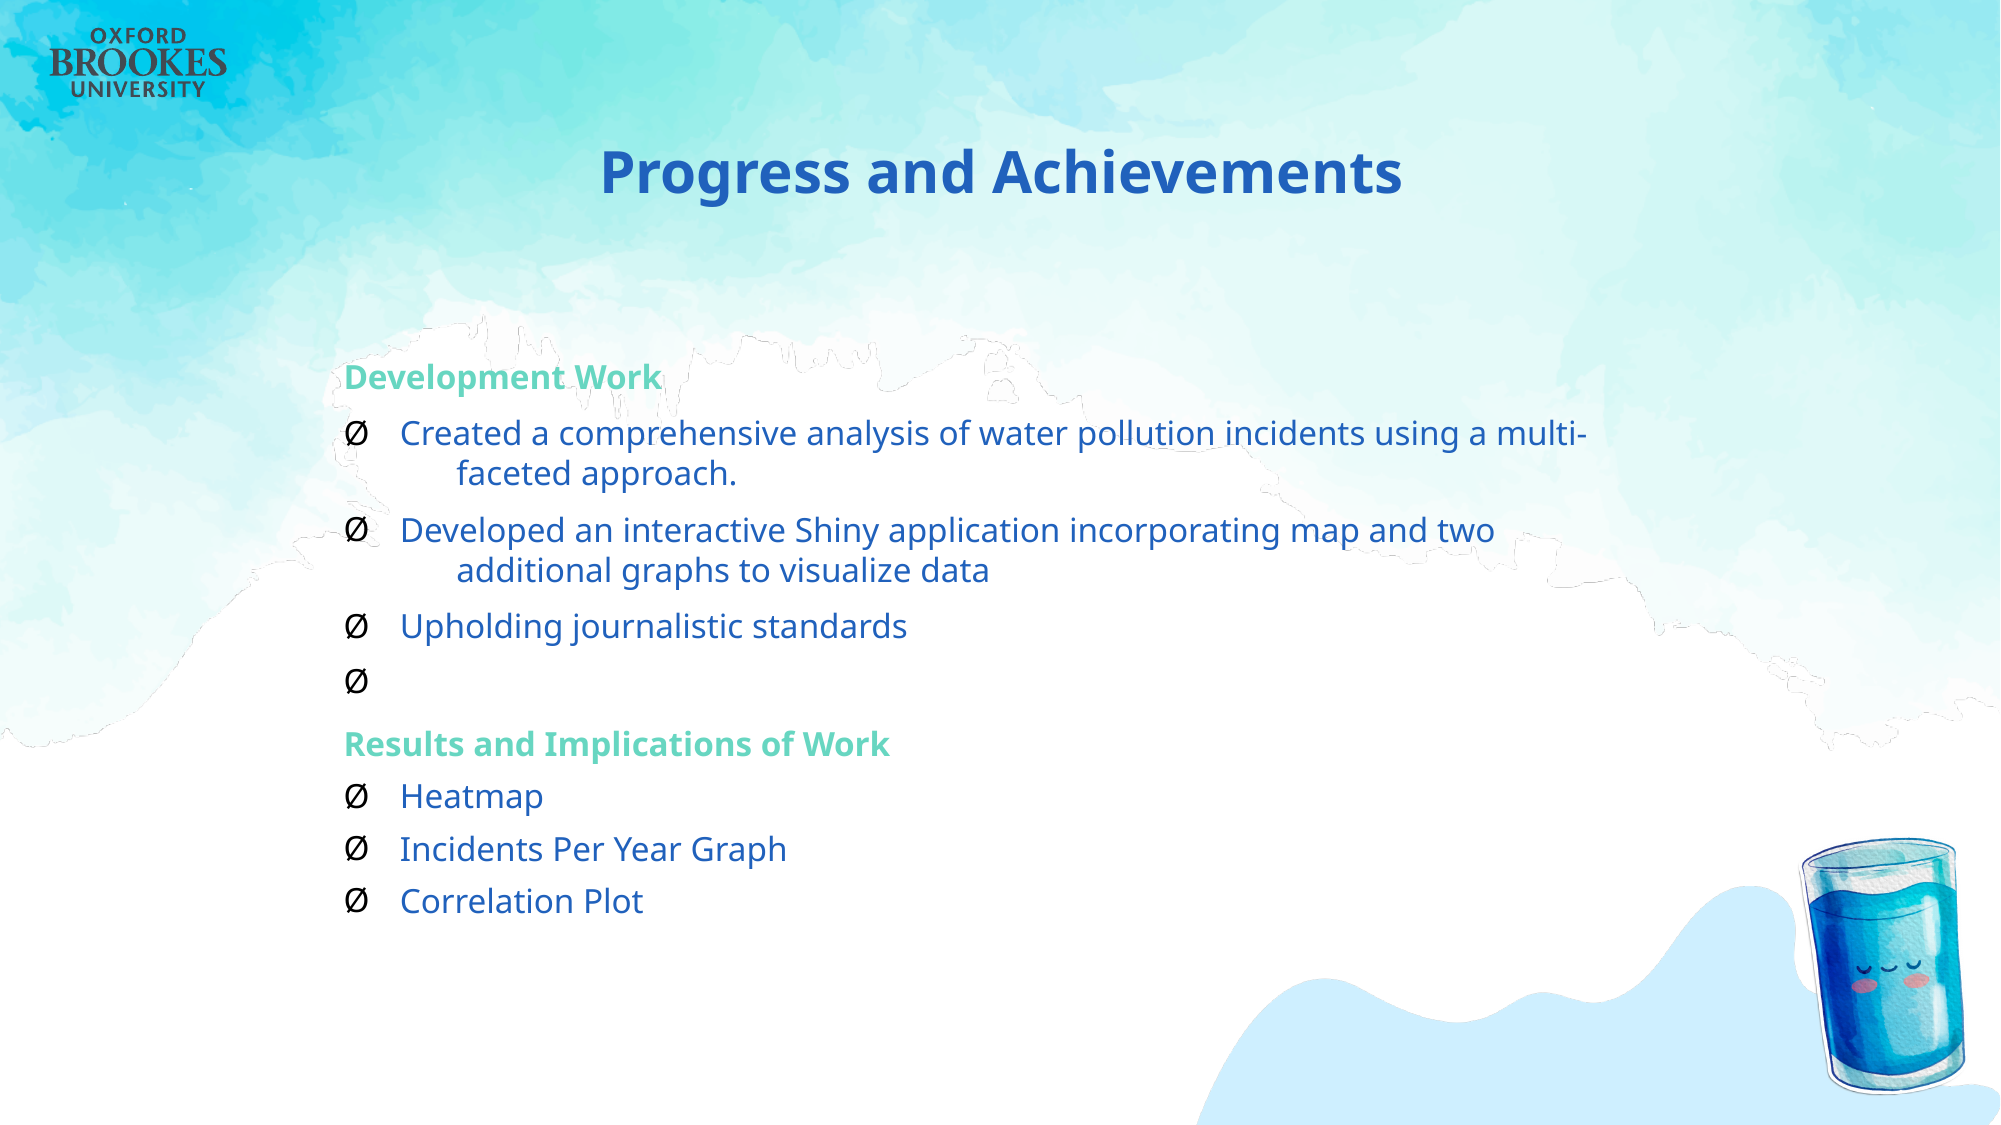

Progress and Achievements
Development Work
Created a comprehensive analysis of water pollution incidents using a multi-faceted approach.
Developed an interactive Shiny application incorporating map and two additional graphs to visualize data
Upholding journalistic standards
Results and Implications of Work
Heatmap
Incidents Per Year Graph
Correlation Plot